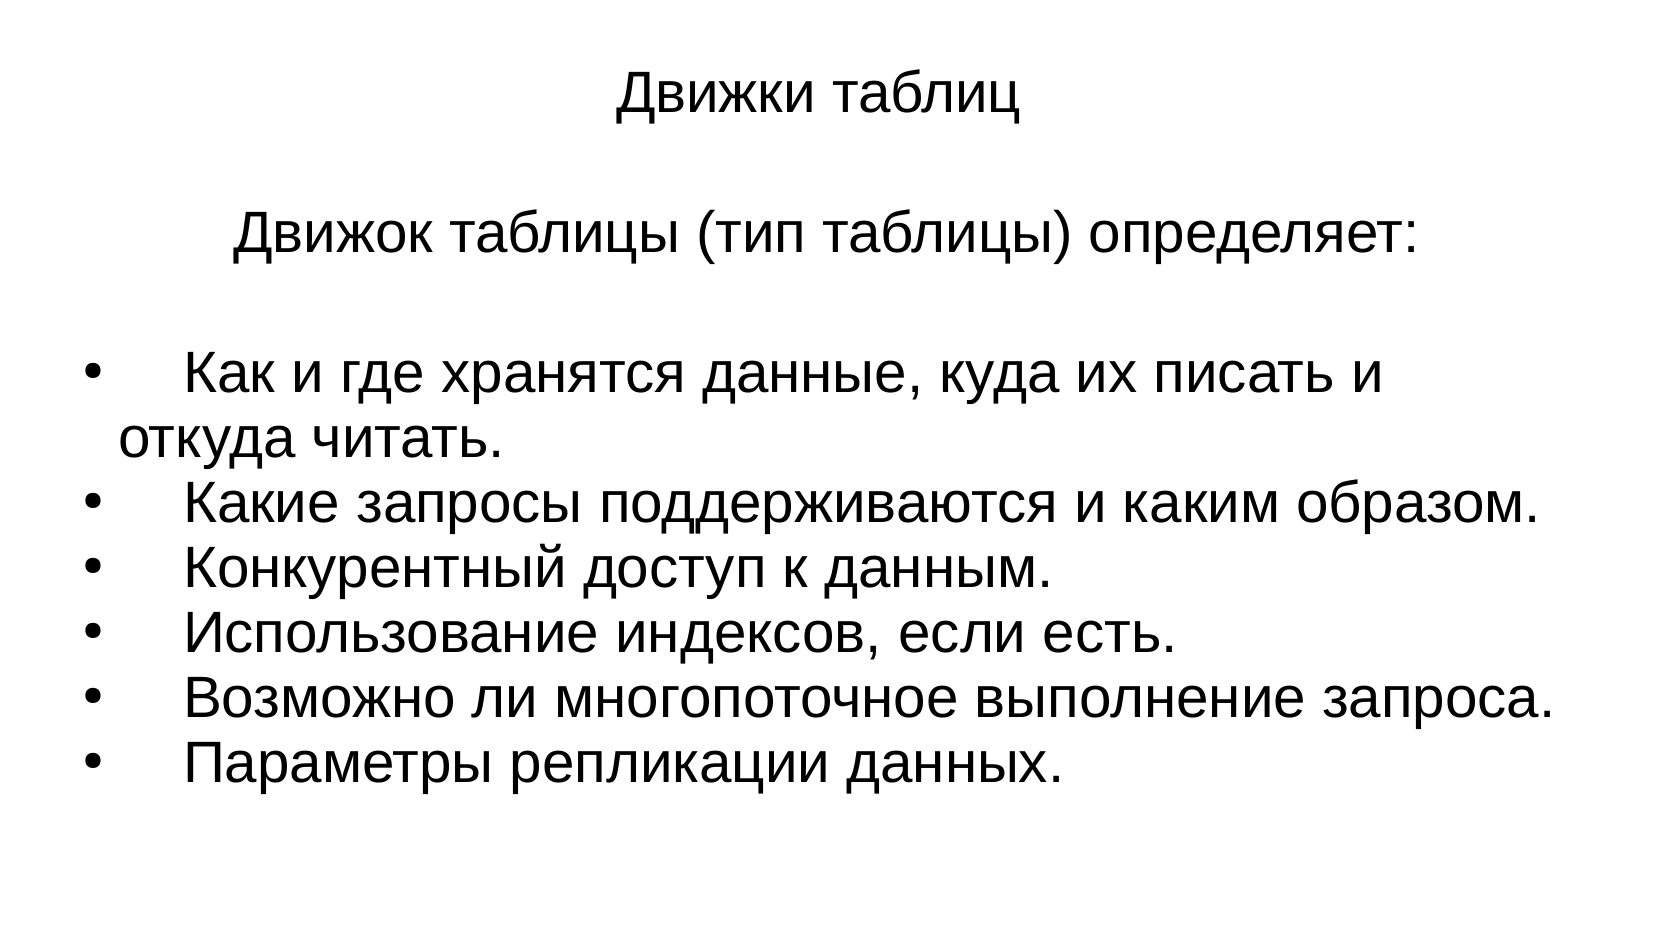

# Движки таблиц
Движок таблицы (тип таблицы) определяет:
 Как и где хранятся данные, куда их писать и откуда читать.
 Какие запросы поддерживаются и каким образом.
 Конкурентный доступ к данным.
 Использование индексов, если есть.
 Возможно ли многопоточное выполнение запроса.
 Параметры репликации данных.